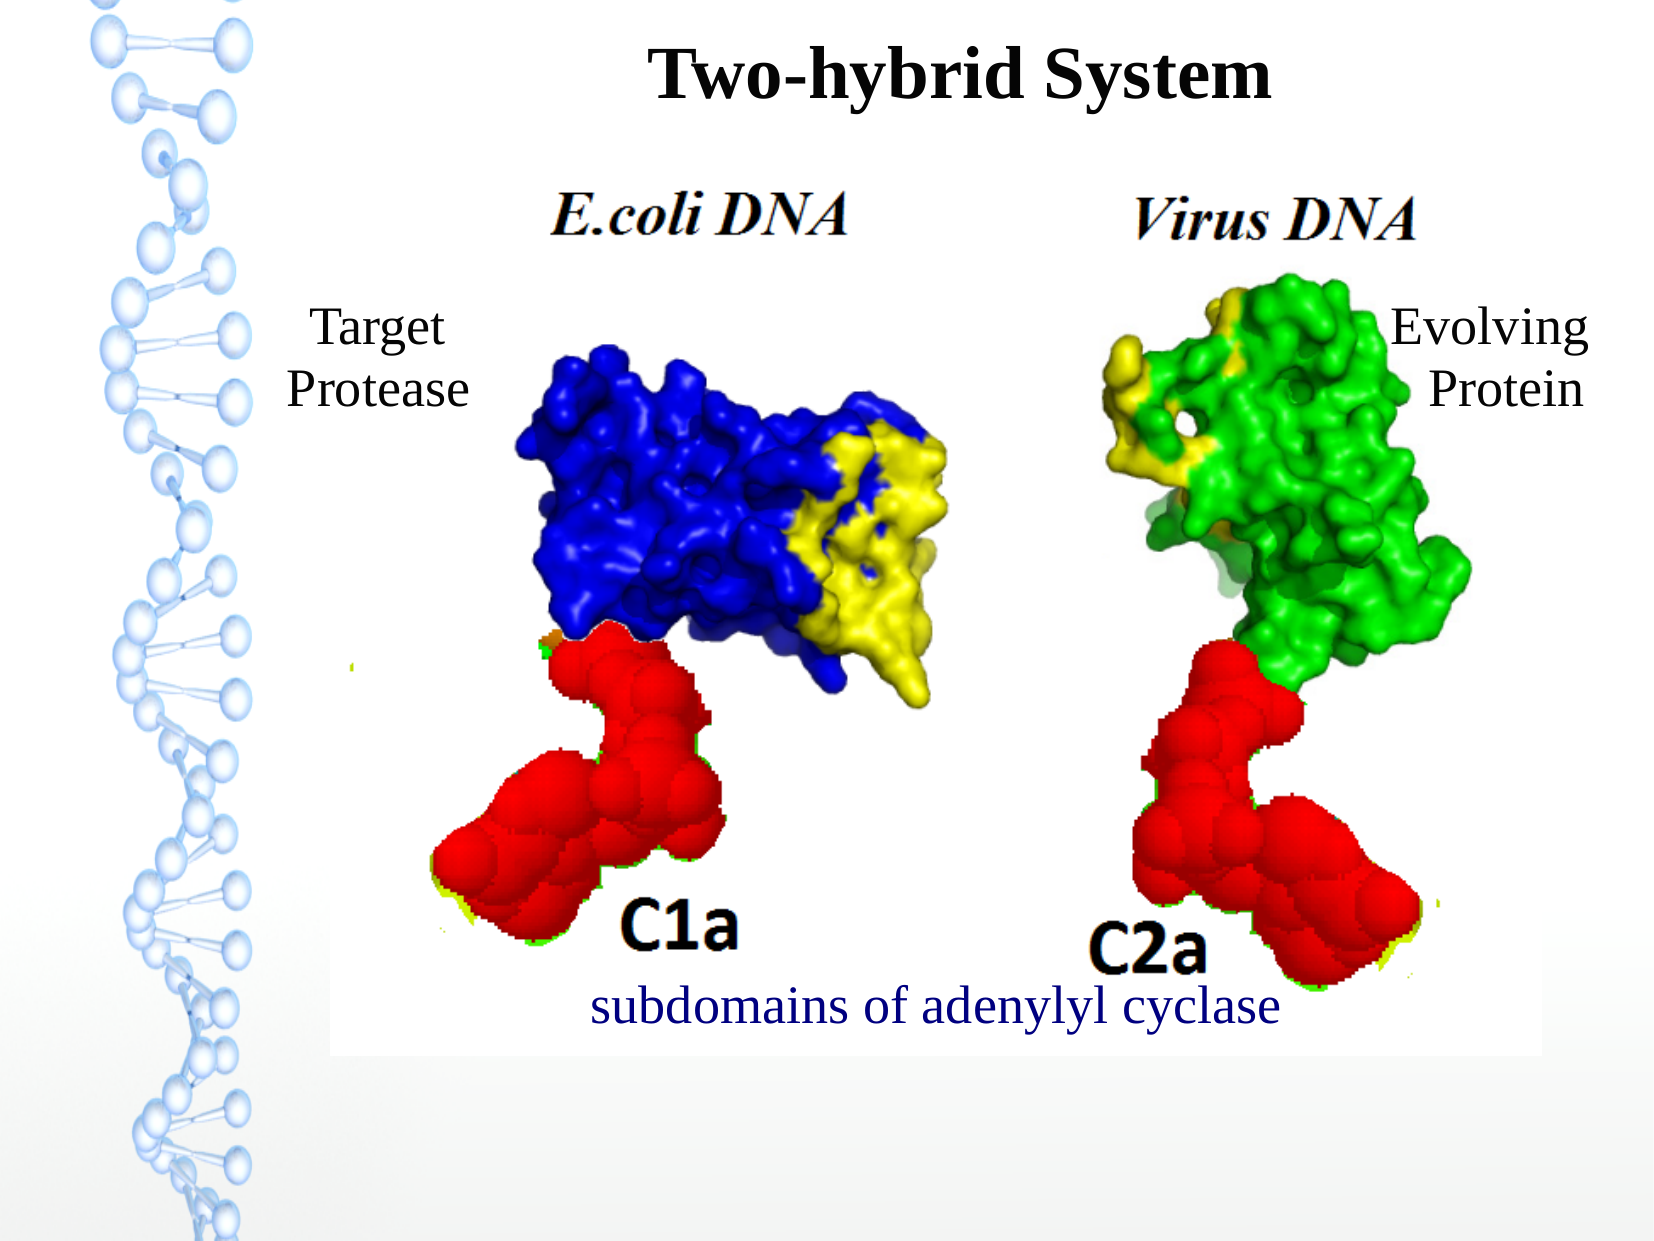

Two-hybrid System
# Target Evolving Protease Protein subdomains of adenylyl cyclase